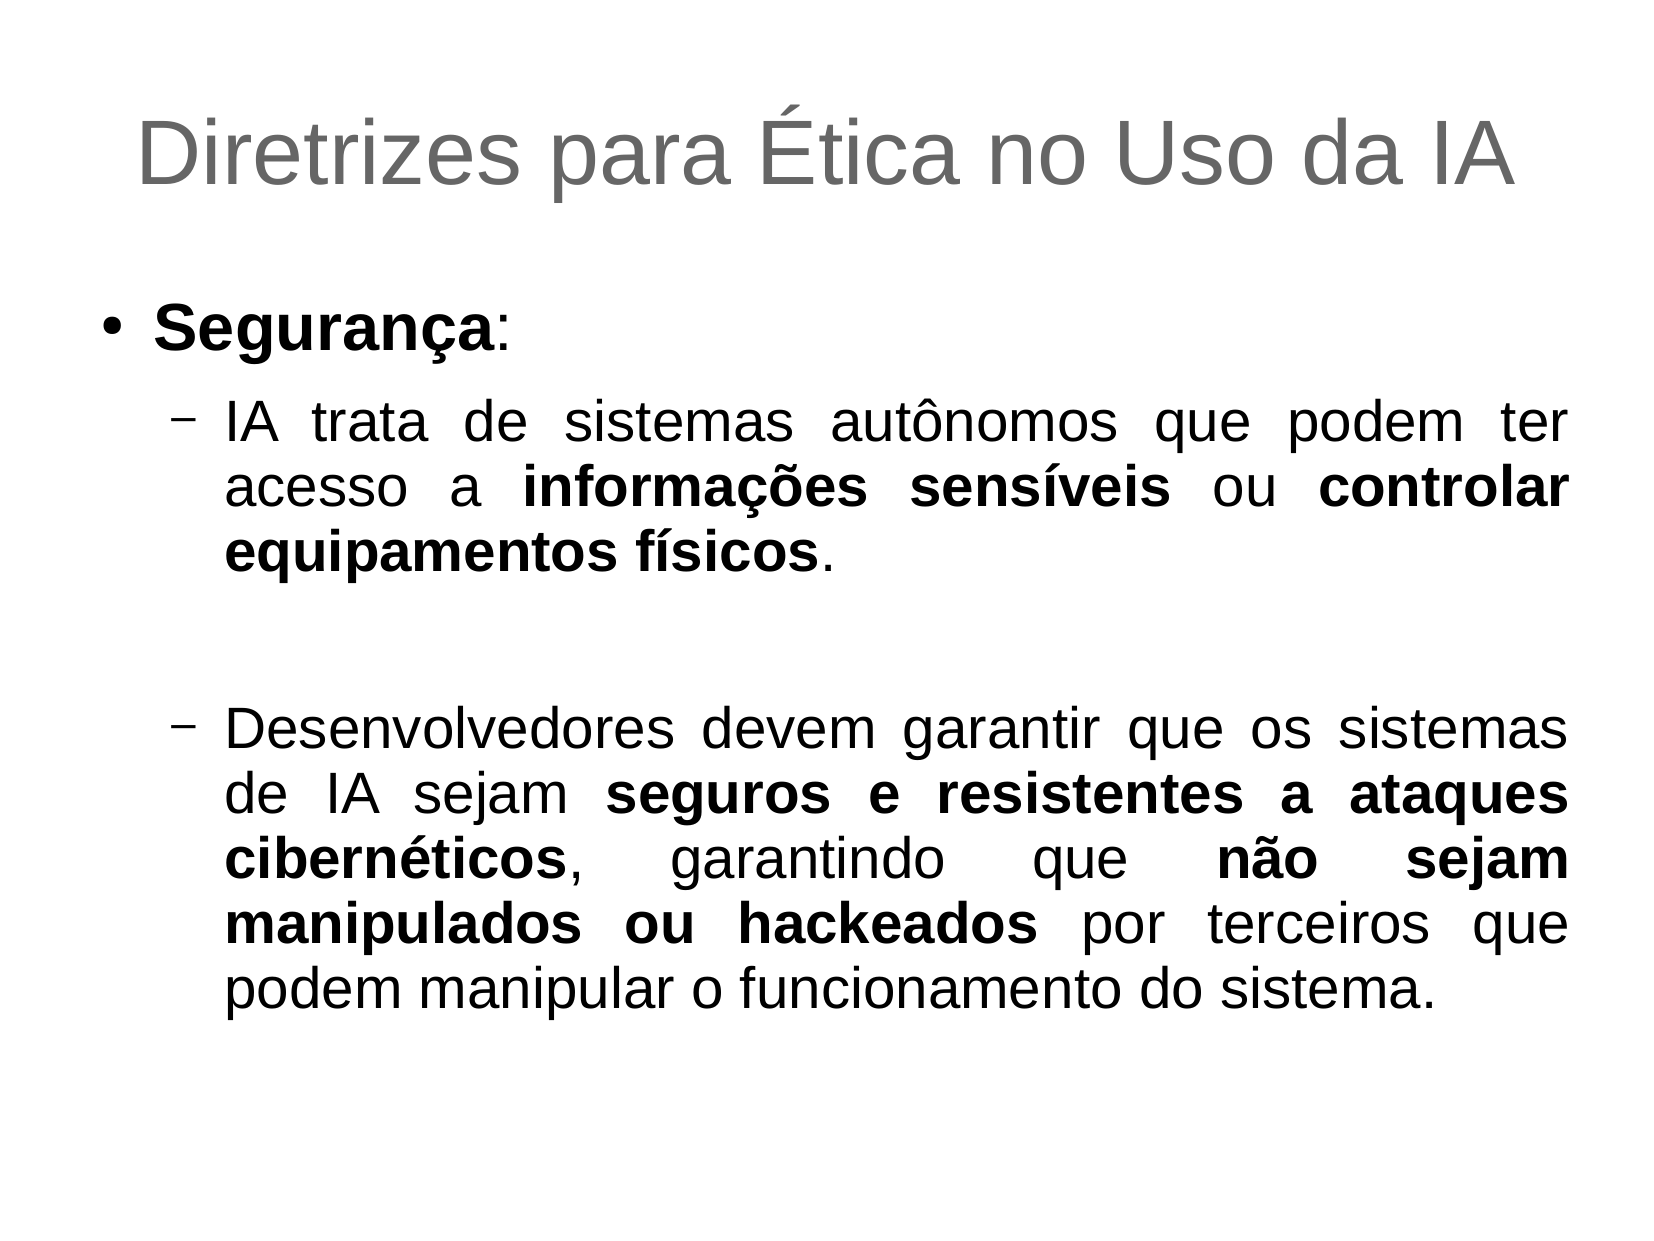

# Diretrizes para Ética no Uso da IA
Segurança:
IA trata de sistemas autônomos que podem ter acesso a informações sensíveis ou controlar equipamentos físicos.
Desenvolvedores devem garantir que os sistemas de IA sejam seguros e resistentes a ataques cibernéticos, garantindo que não sejam manipulados ou hackeados por terceiros que podem manipular o funcionamento do sistema.